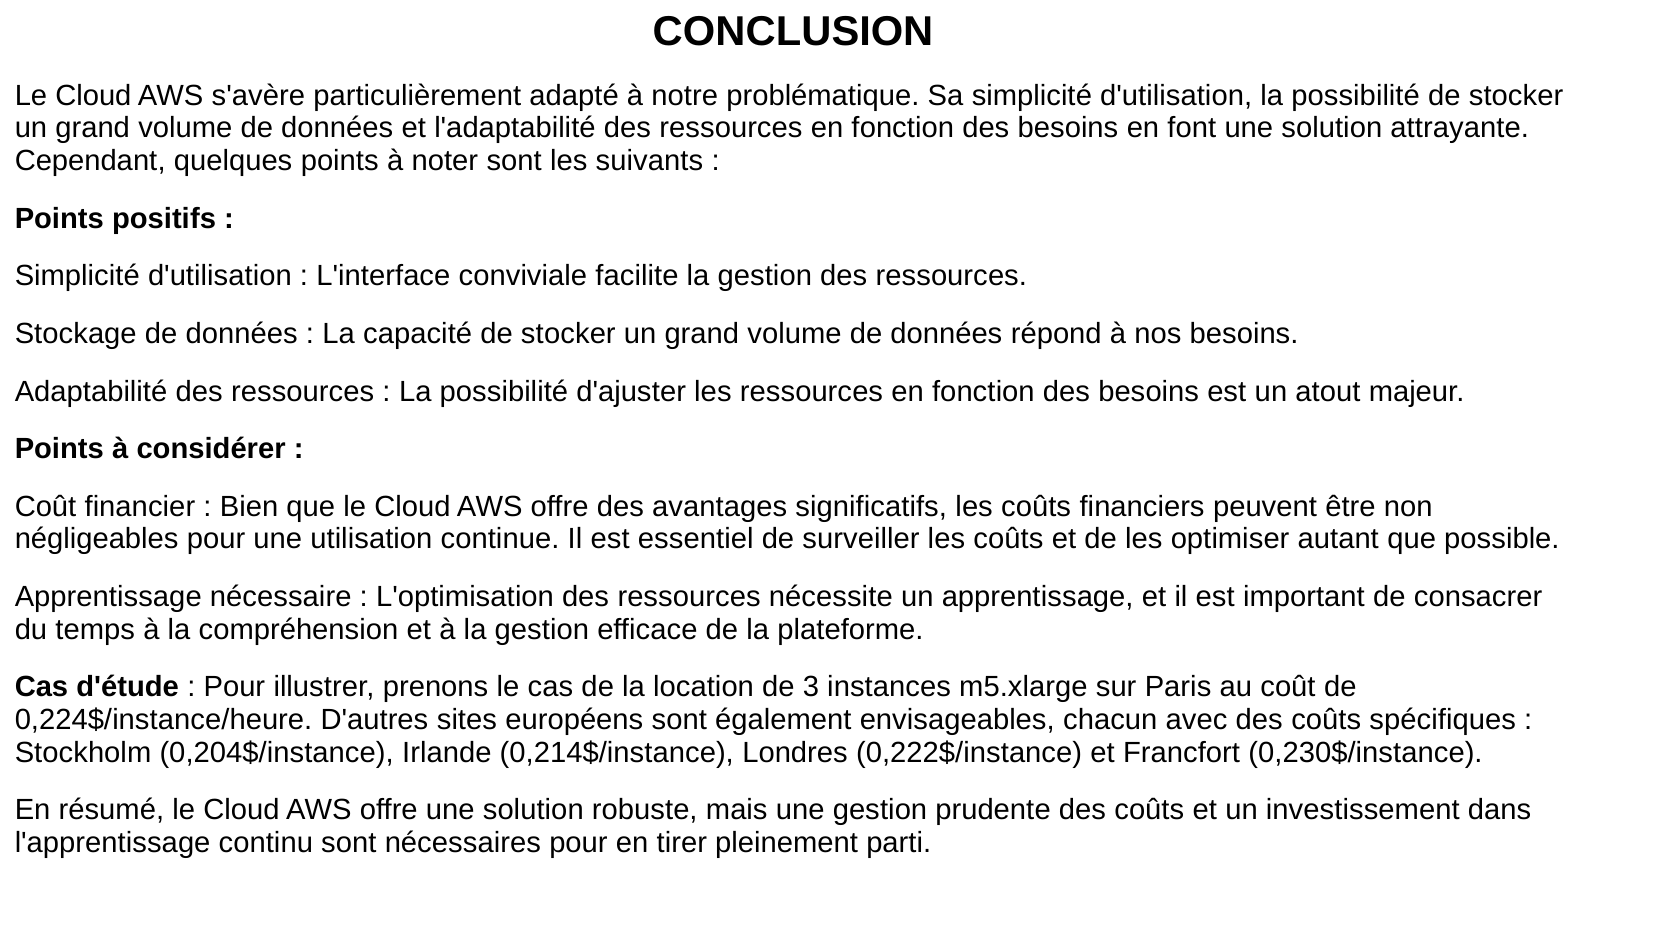

CONCLUSION
Le Cloud AWS s'avère particulièrement adapté à notre problématique. Sa simplicité d'utilisation, la possibilité de stocker un grand volume de données et l'adaptabilité des ressources en fonction des besoins en font une solution attrayante. Cependant, quelques points à noter sont les suivants :
Points positifs :
Simplicité d'utilisation : L'interface conviviale facilite la gestion des ressources.
Stockage de données : La capacité de stocker un grand volume de données répond à nos besoins.
Adaptabilité des ressources : La possibilité d'ajuster les ressources en fonction des besoins est un atout majeur.
Points à considérer :
Coût financier : Bien que le Cloud AWS offre des avantages significatifs, les coûts financiers peuvent être non négligeables pour une utilisation continue. Il est essentiel de surveiller les coûts et de les optimiser autant que possible.
Apprentissage nécessaire : L'optimisation des ressources nécessite un apprentissage, et il est important de consacrer du temps à la compréhension et à la gestion efficace de la plateforme.
Cas d'étude : Pour illustrer, prenons le cas de la location de 3 instances m5.xlarge sur Paris au coût de 0,224$/instance/heure. D'autres sites européens sont également envisageables, chacun avec des coûts spécifiques : Stockholm (0,204$/instance), Irlande (0,214$/instance), Londres (0,222$/instance) et Francfort (0,230$/instance).
En résumé, le Cloud AWS offre une solution robuste, mais une gestion prudente des coûts et un investissement dans l'apprentissage continu sont nécessaires pour en tirer pleinement parti.